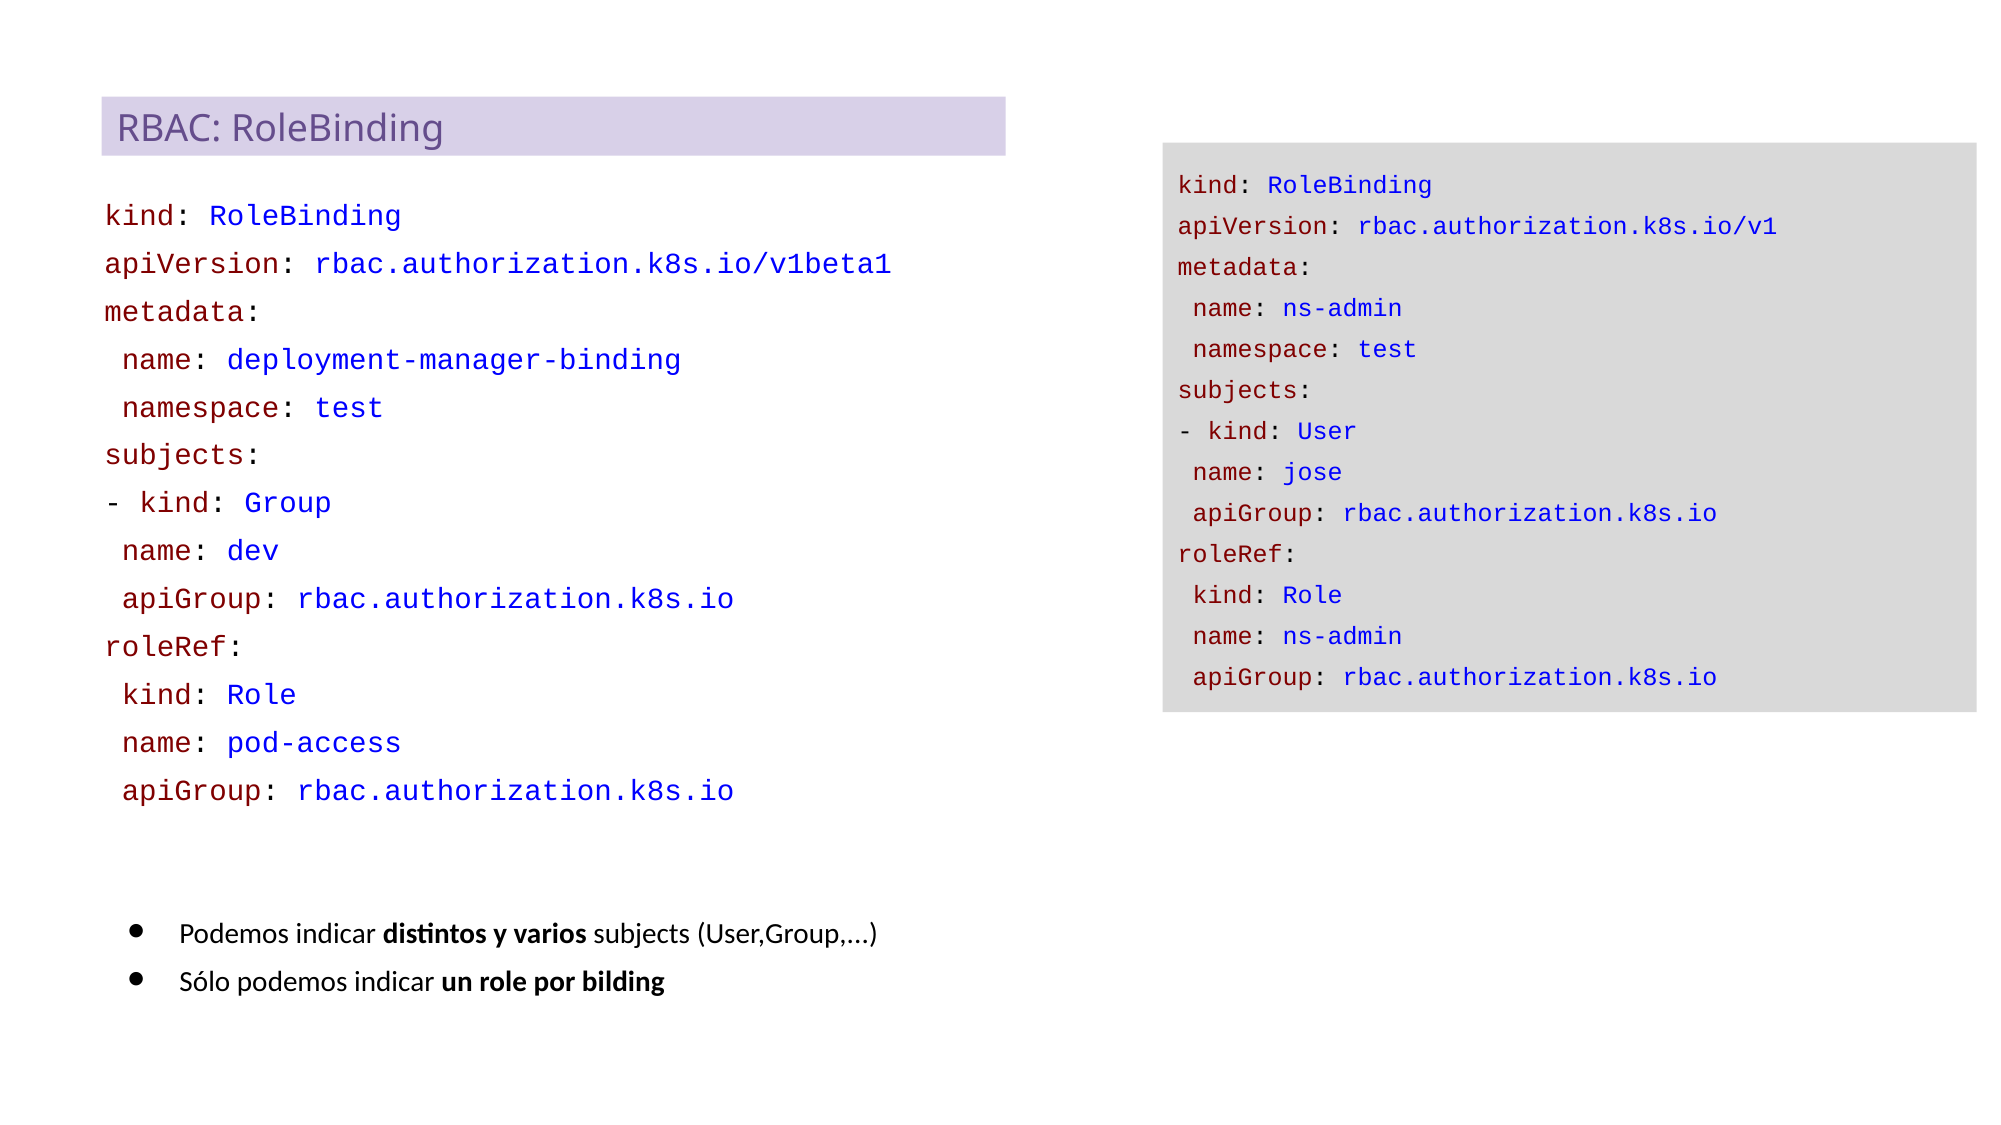

RBAC: RoleBinding
kind: RoleBinding
apiVersion: rbac.authorization.k8s.io/v1
metadata:
 name: ns-admin
 namespace: test
subjects:
- kind: User
 name: jose
 apiGroup: rbac.authorization.k8s.io
roleRef:
 kind: Role
 name: ns-admin
 apiGroup: rbac.authorization.k8s.io
kind: RoleBinding
apiVersion: rbac.authorization.k8s.io/v1beta1
metadata:
 name: deployment-manager-binding
 namespace: test
subjects:
- kind: Group
 name: dev
 apiGroup: rbac.authorization.k8s.io
roleRef:
 kind: Role
 name: pod-access
 apiGroup: rbac.authorization.k8s.io
Podemos indicar distintos y varios subjects (User,Group,...)
Sólo podemos indicar un role por bilding